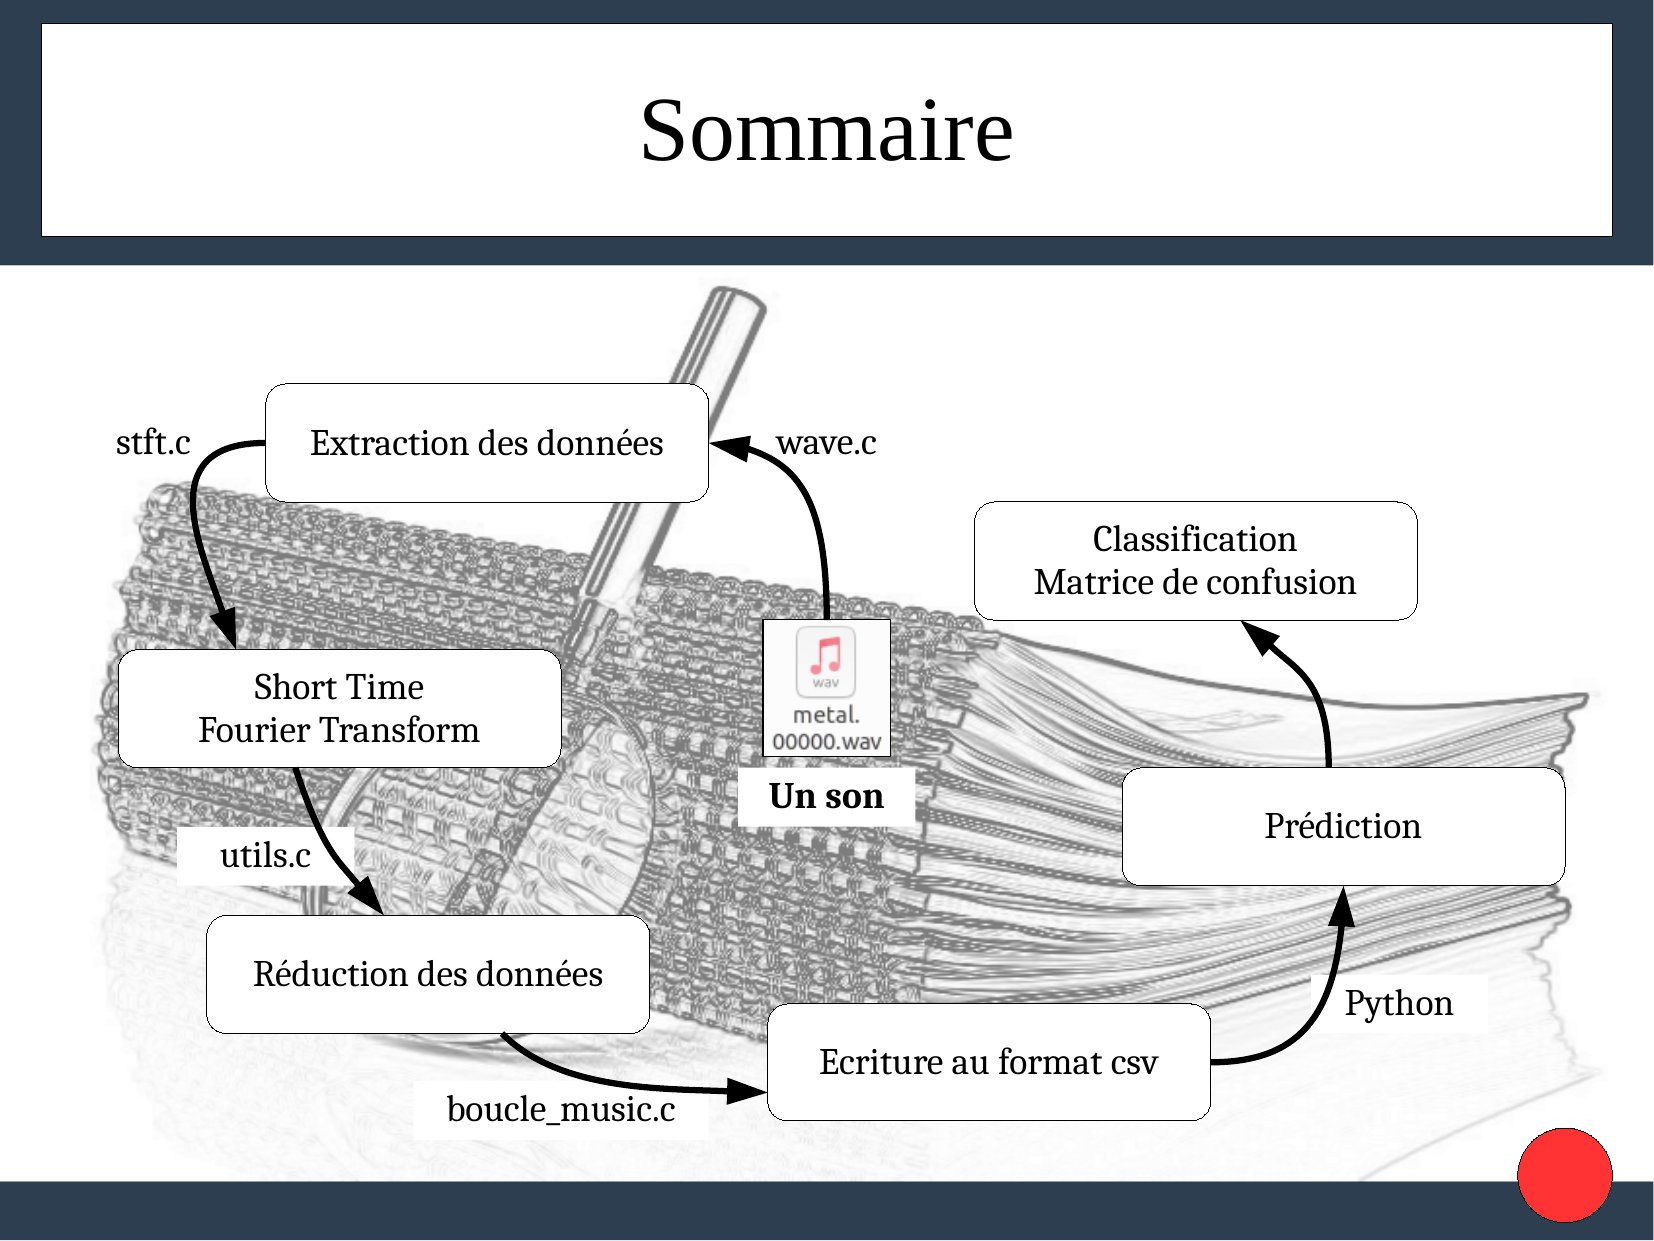

Sommaire
Extraction des données
https://github.com/gpensta/IN104
https://github.com/gpensta/IN104/blob/master/slides.pdf
https://github.com/gpensta/IN104/blob/master/soutenance.md
stft.c
wave.c
Classification
Matrice de confusion
Short Time
Fourier Transform
Un son
Prédiction
utils.c
Réduction des données
Python
Ecriture au format csv
boucle_music.c